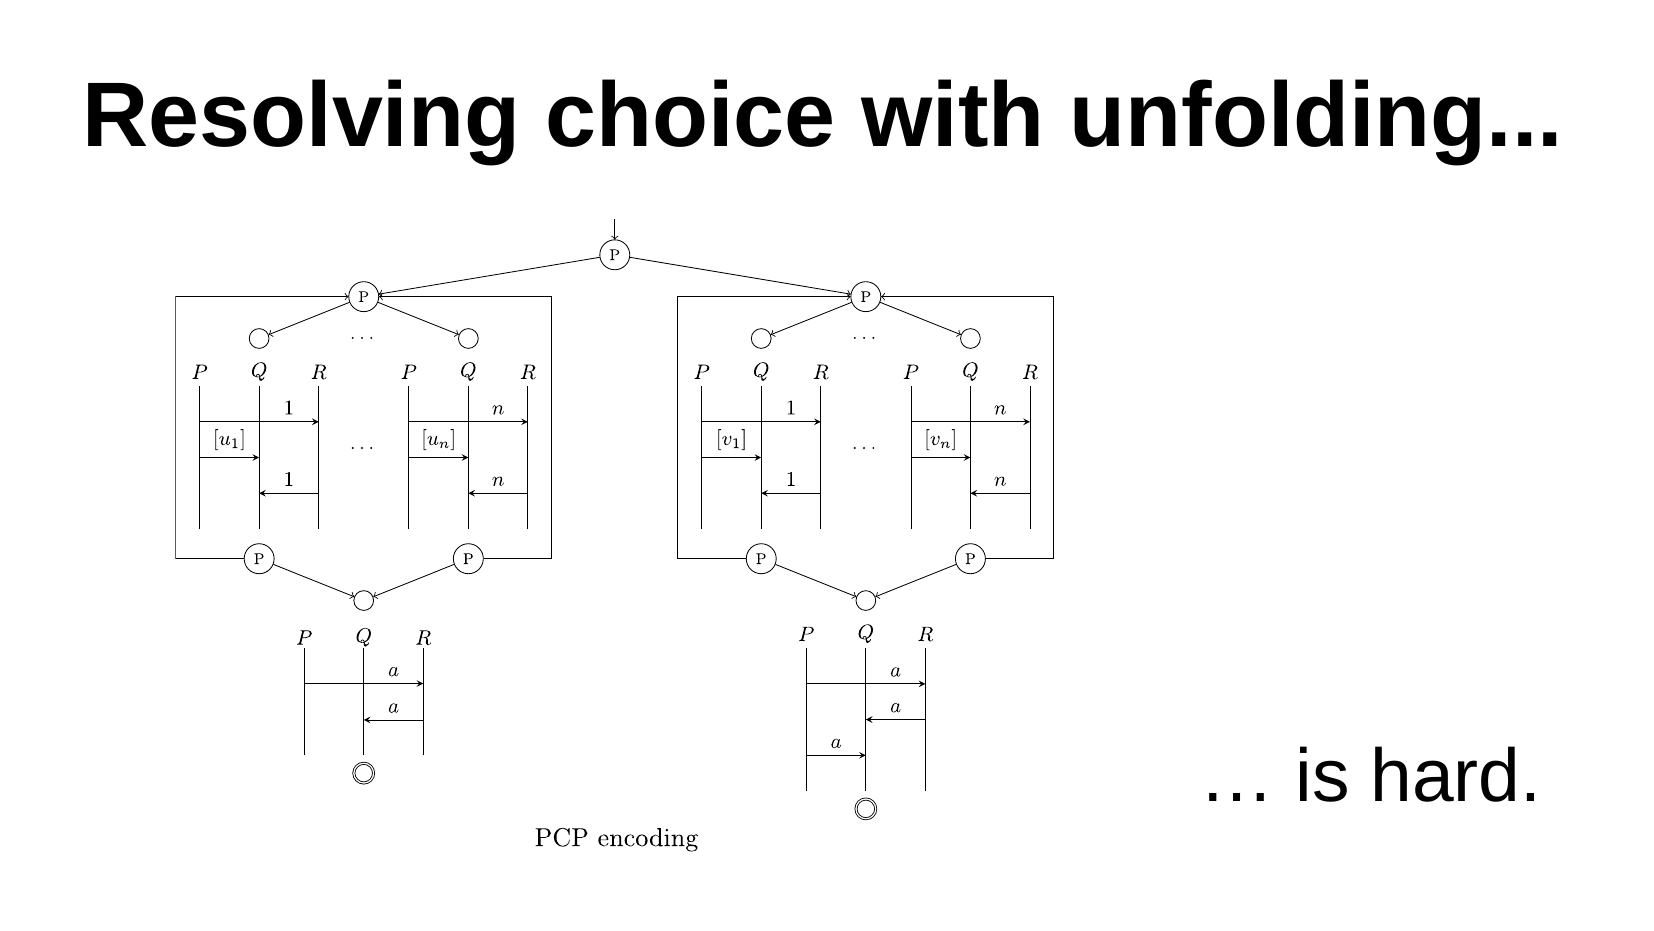

# Resolving choice with unfolding...
… is hard.